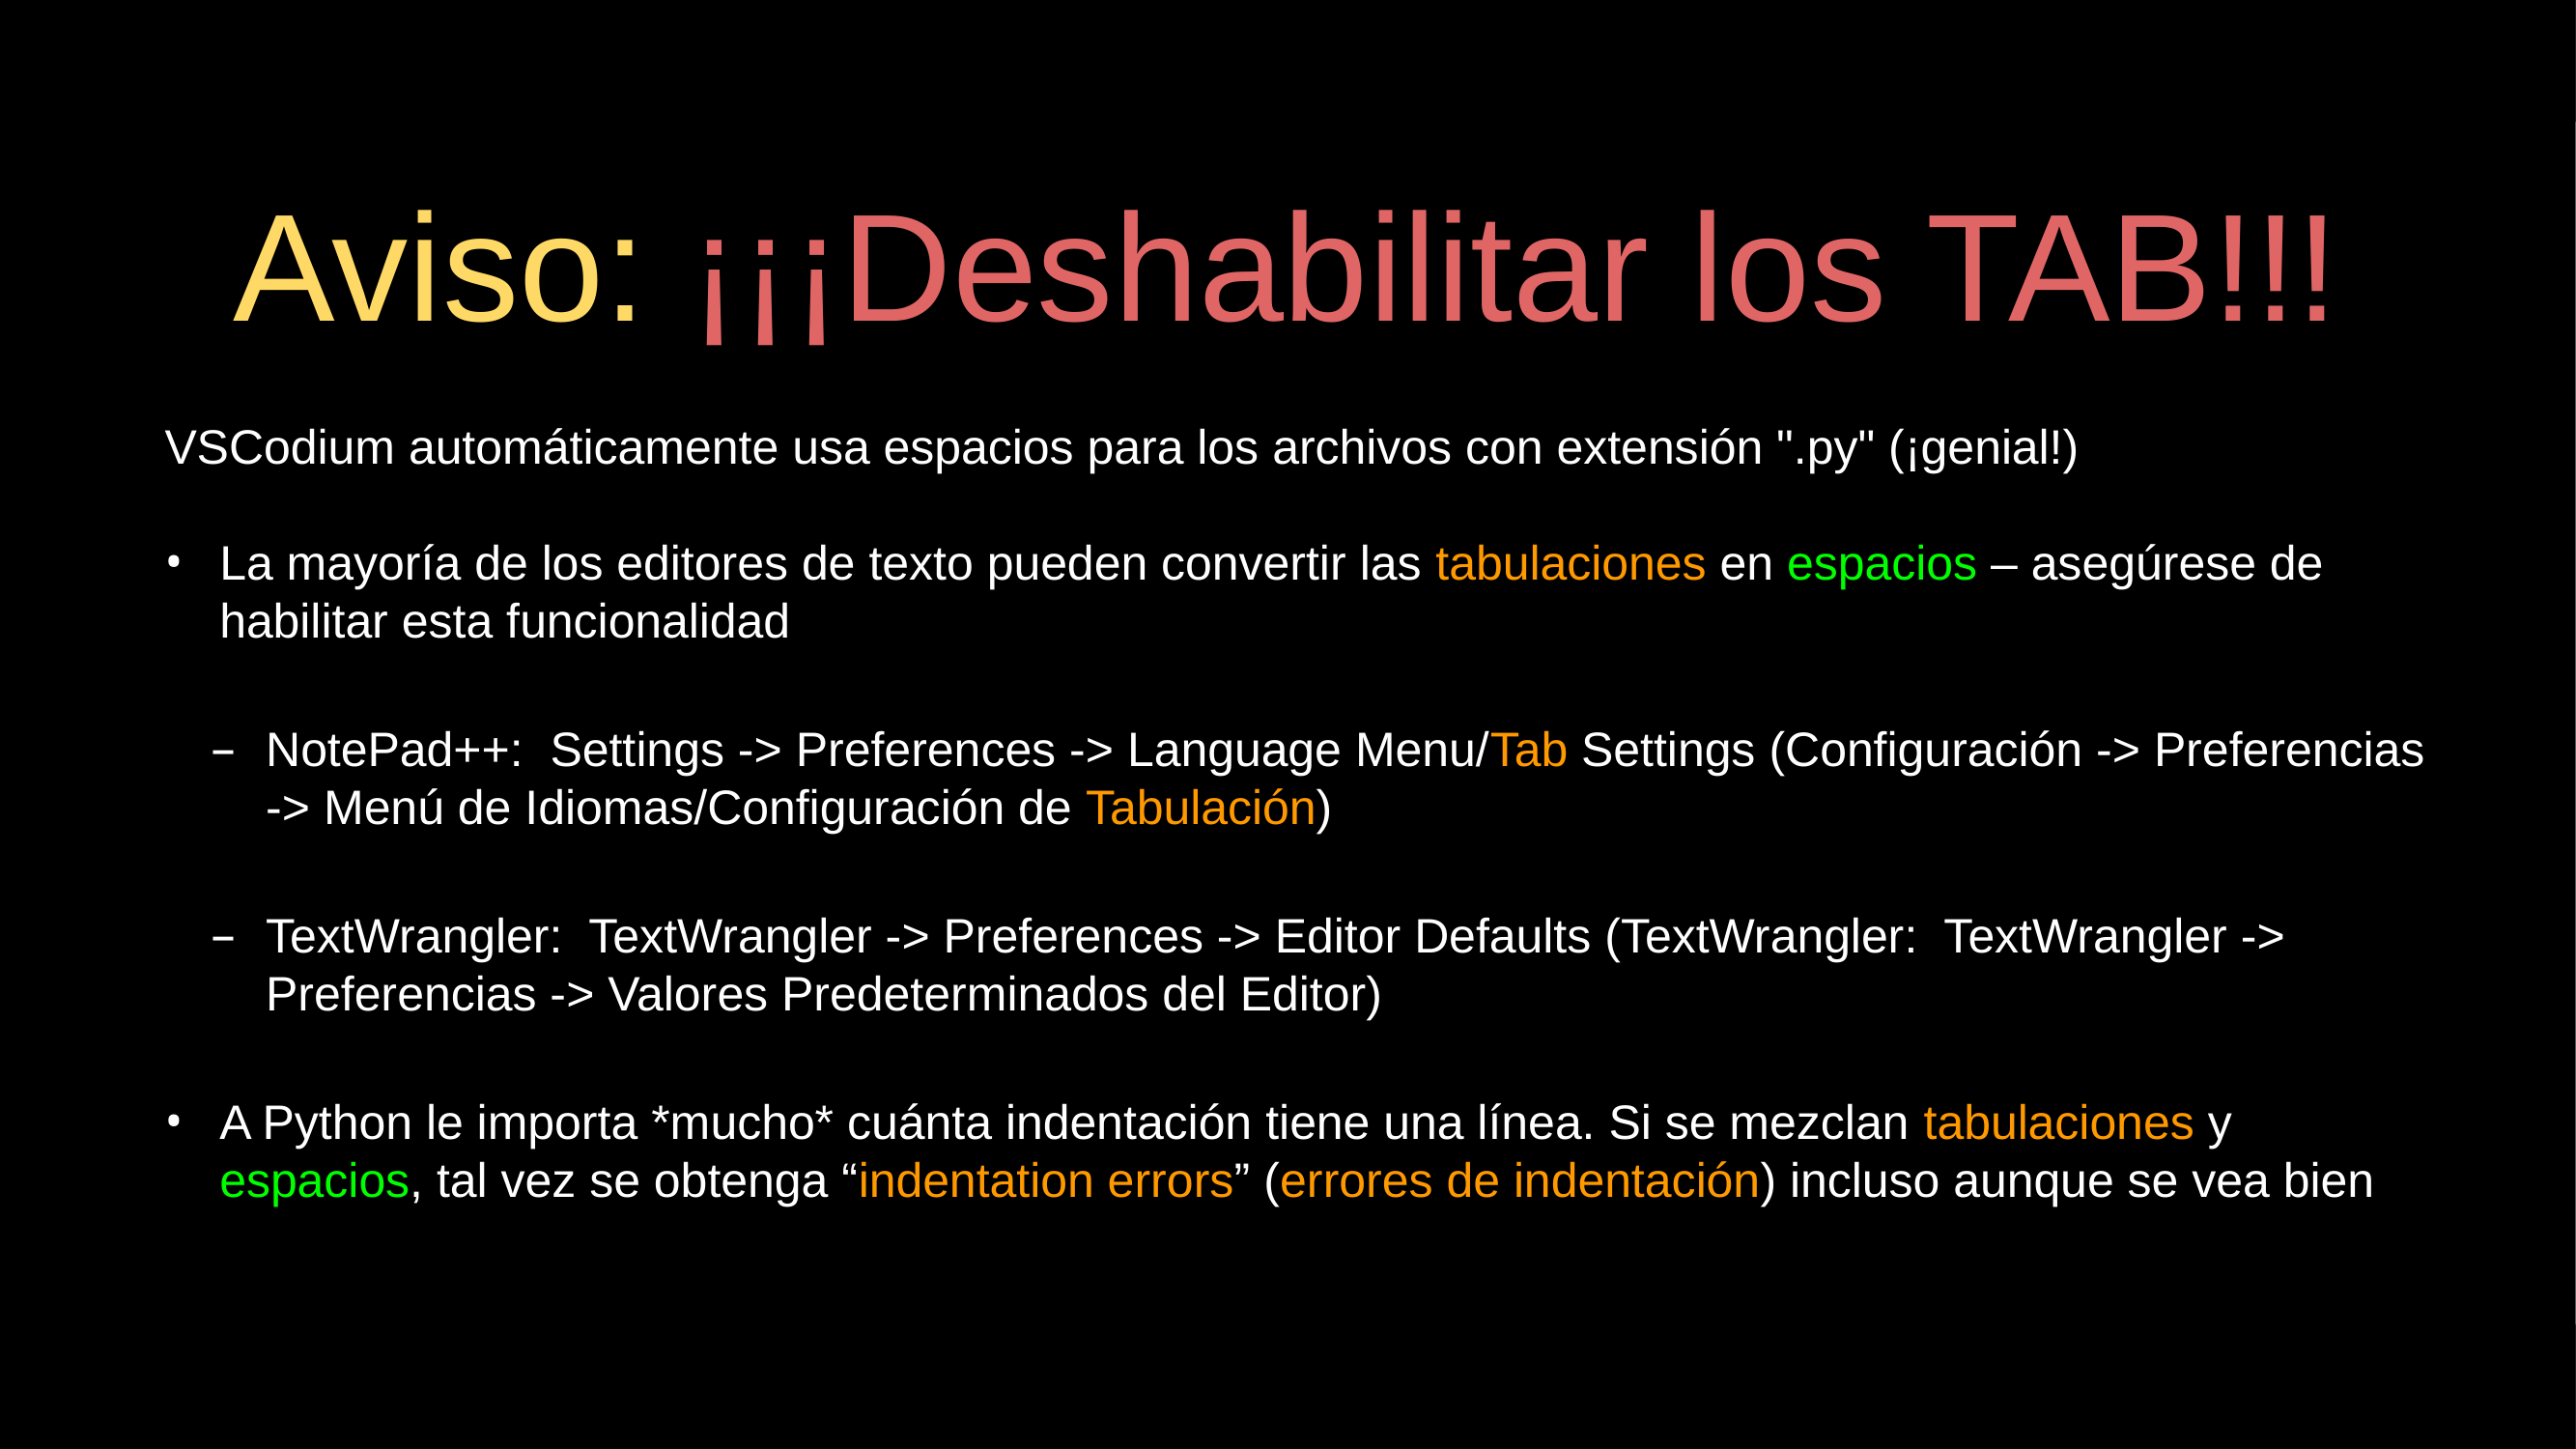

# Aviso: ¡¡¡Deshabilitar los TAB!!!
VSCodium automáticamente usa espacios para los archivos con extensión ".py" (¡genial!)
La mayoría de los editores de texto pueden convertir las tabulaciones en espacios – asegúrese de habilitar esta funcionalidad
NotePad++: Settings -> Preferences -> Language Menu/Tab Settings (Configuración -> Preferencias -> Menú de Idiomas/Configuración de Tabulación)
TextWrangler: TextWrangler -> Preferences -> Editor Defaults (TextWrangler: TextWrangler -> Preferencias -> Valores Predeterminados del Editor)
A Python le importa *mucho* cuánta indentación tiene una línea. Si se mezclan tabulaciones y espacios, tal vez se obtenga “indentation errors” (errores de indentación) incluso aunque se vea bien